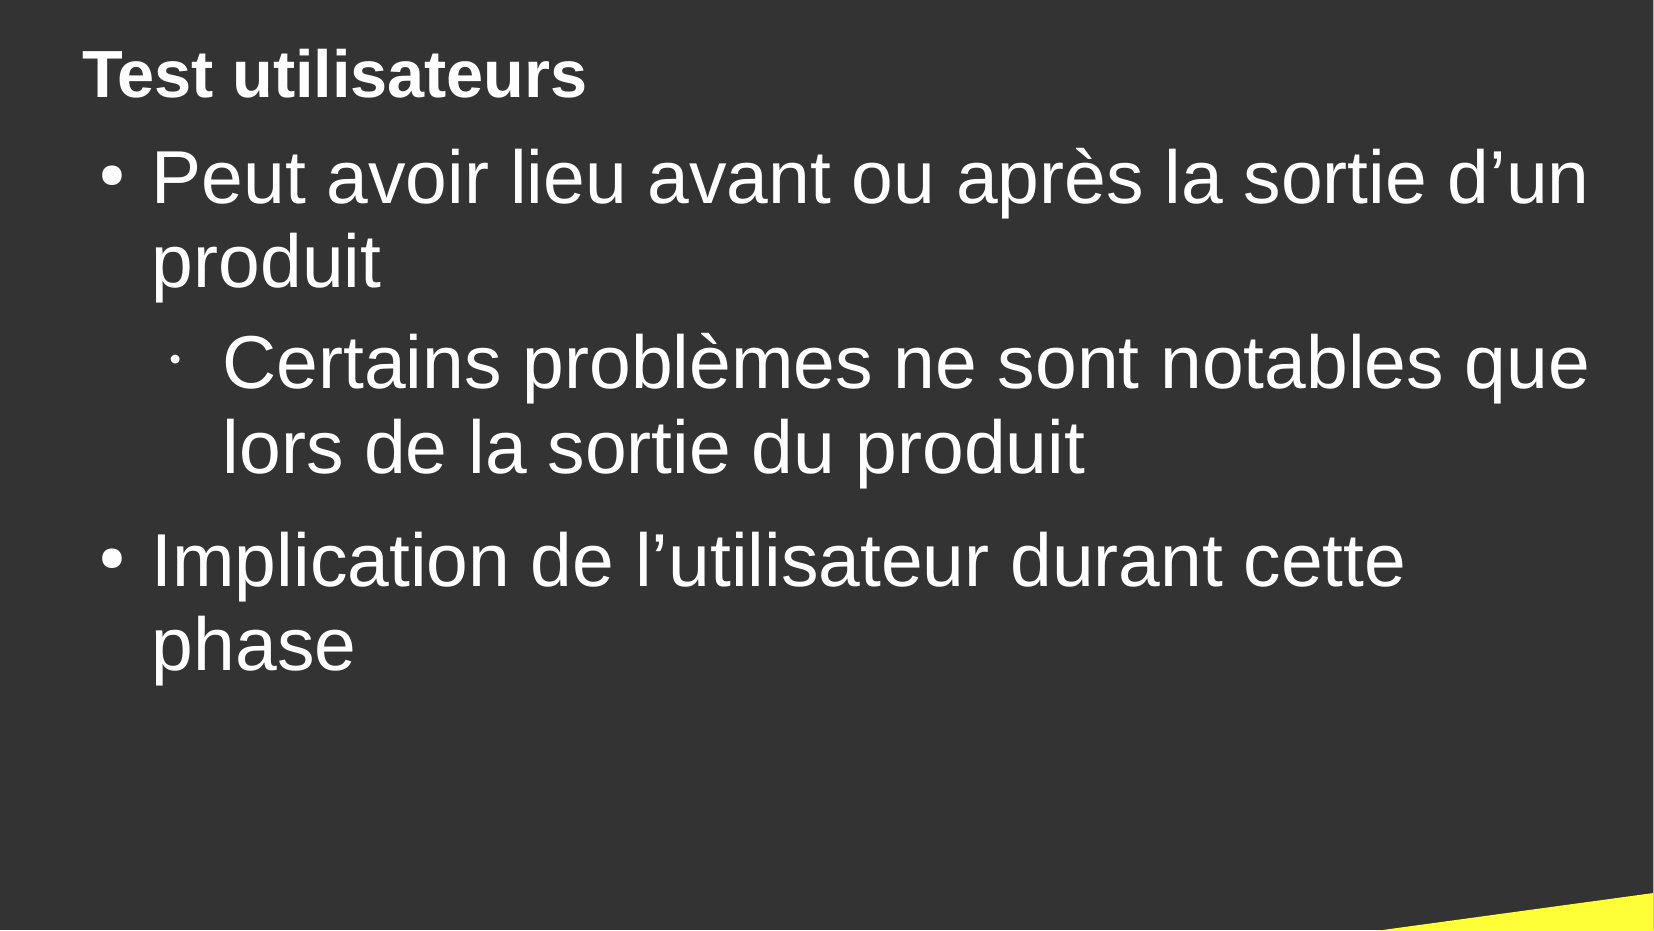

# Test utilisateurs
Peut avoir lieu avant ou après la sortie d’un produit
Certains problèmes ne sont notables que lors de la sortie du produit
Implication de l’utilisateur durant cette phase